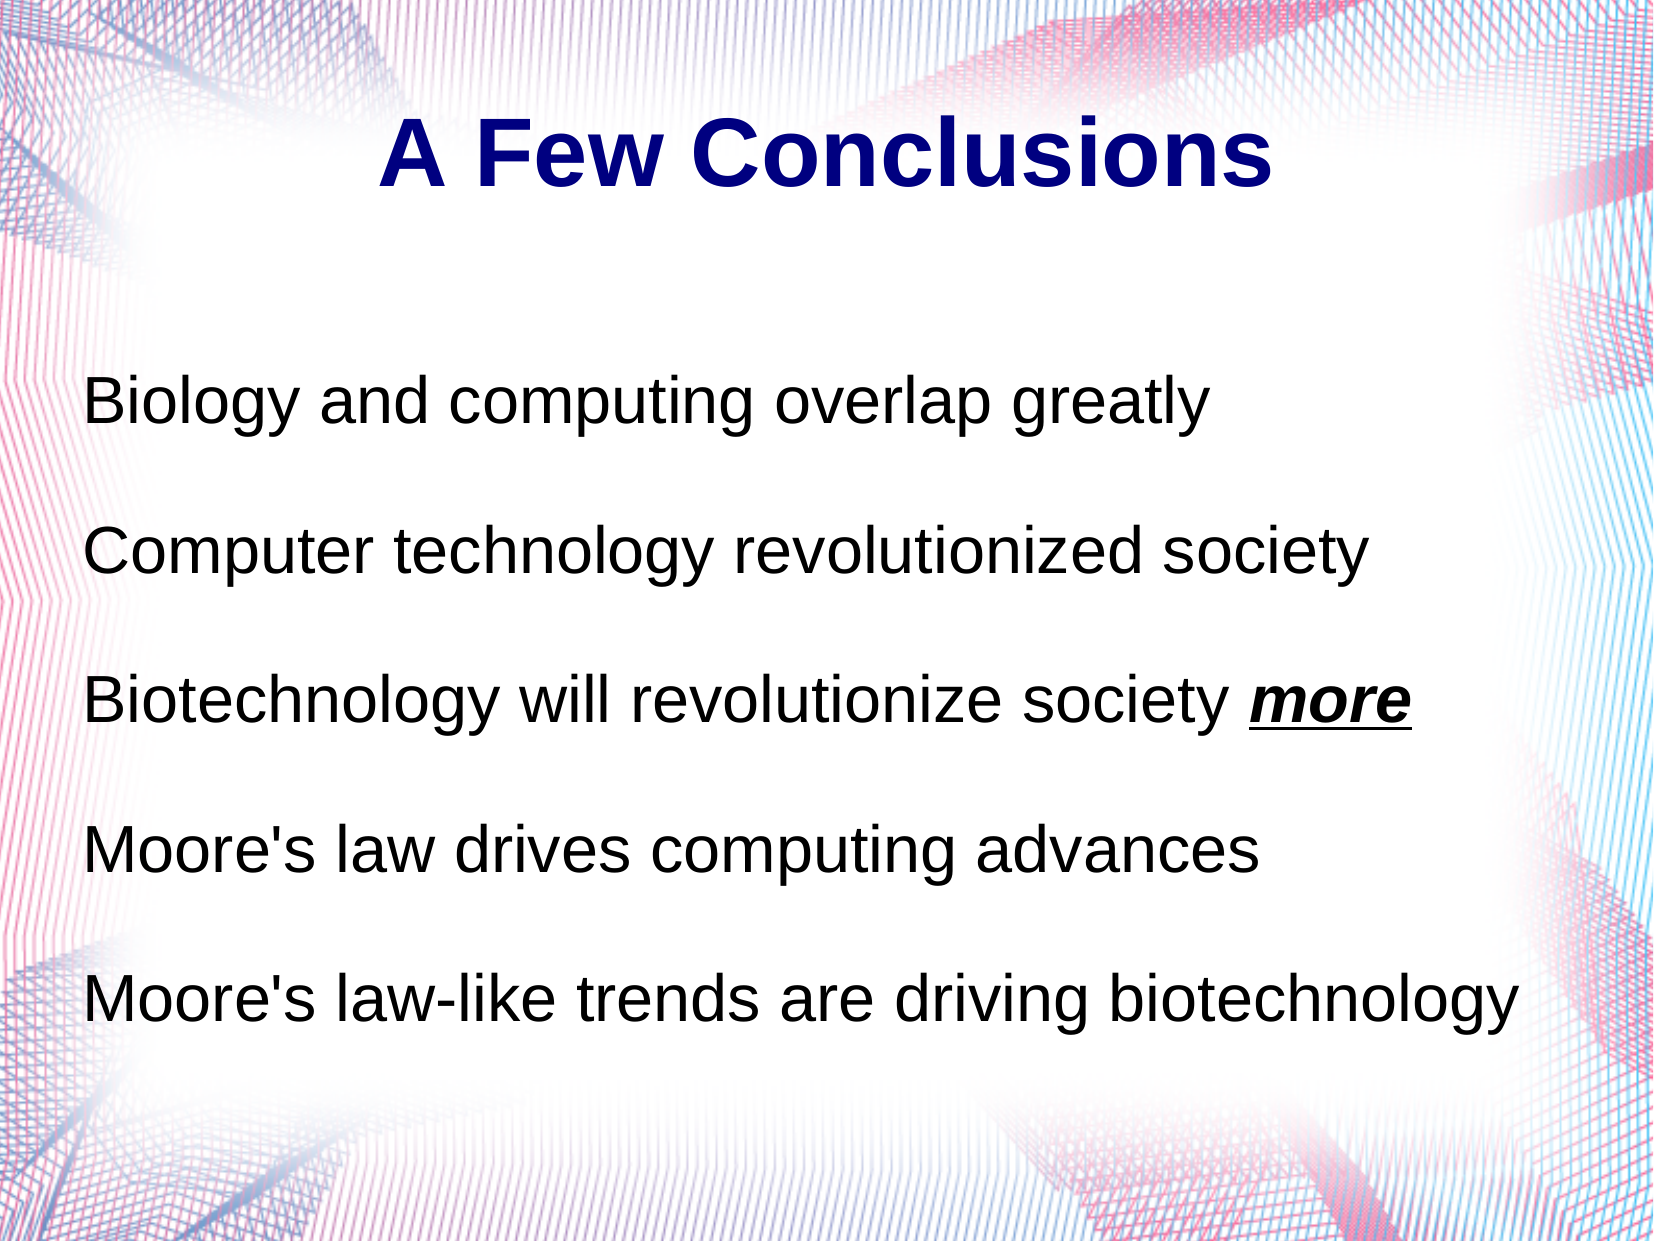

# A Few Conclusions
Biology and computing overlap greatly
Computer technology revolutionized society
Biotechnology will revolutionize society more
Moore's law drives computing advances
Moore's law-like trends are driving biotechnology